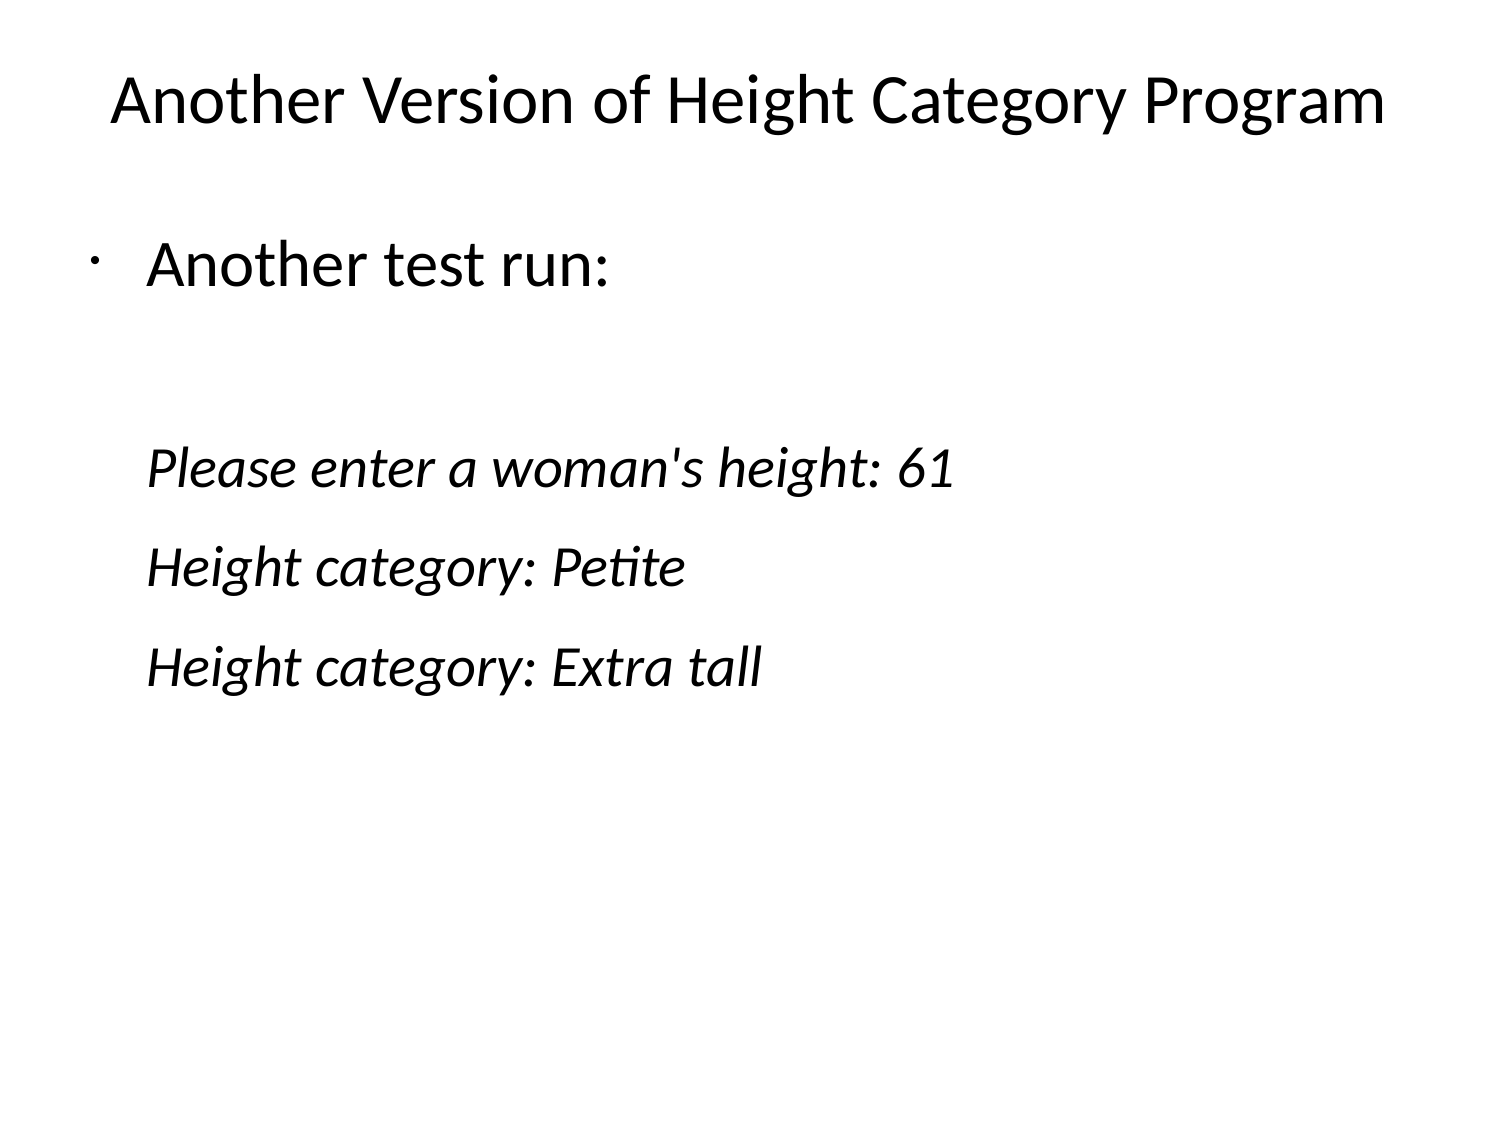

# Another Version of Height Category Program
Another test run:
Please enter a woman's height: 61
Height category: Petite
Height category: Extra tall